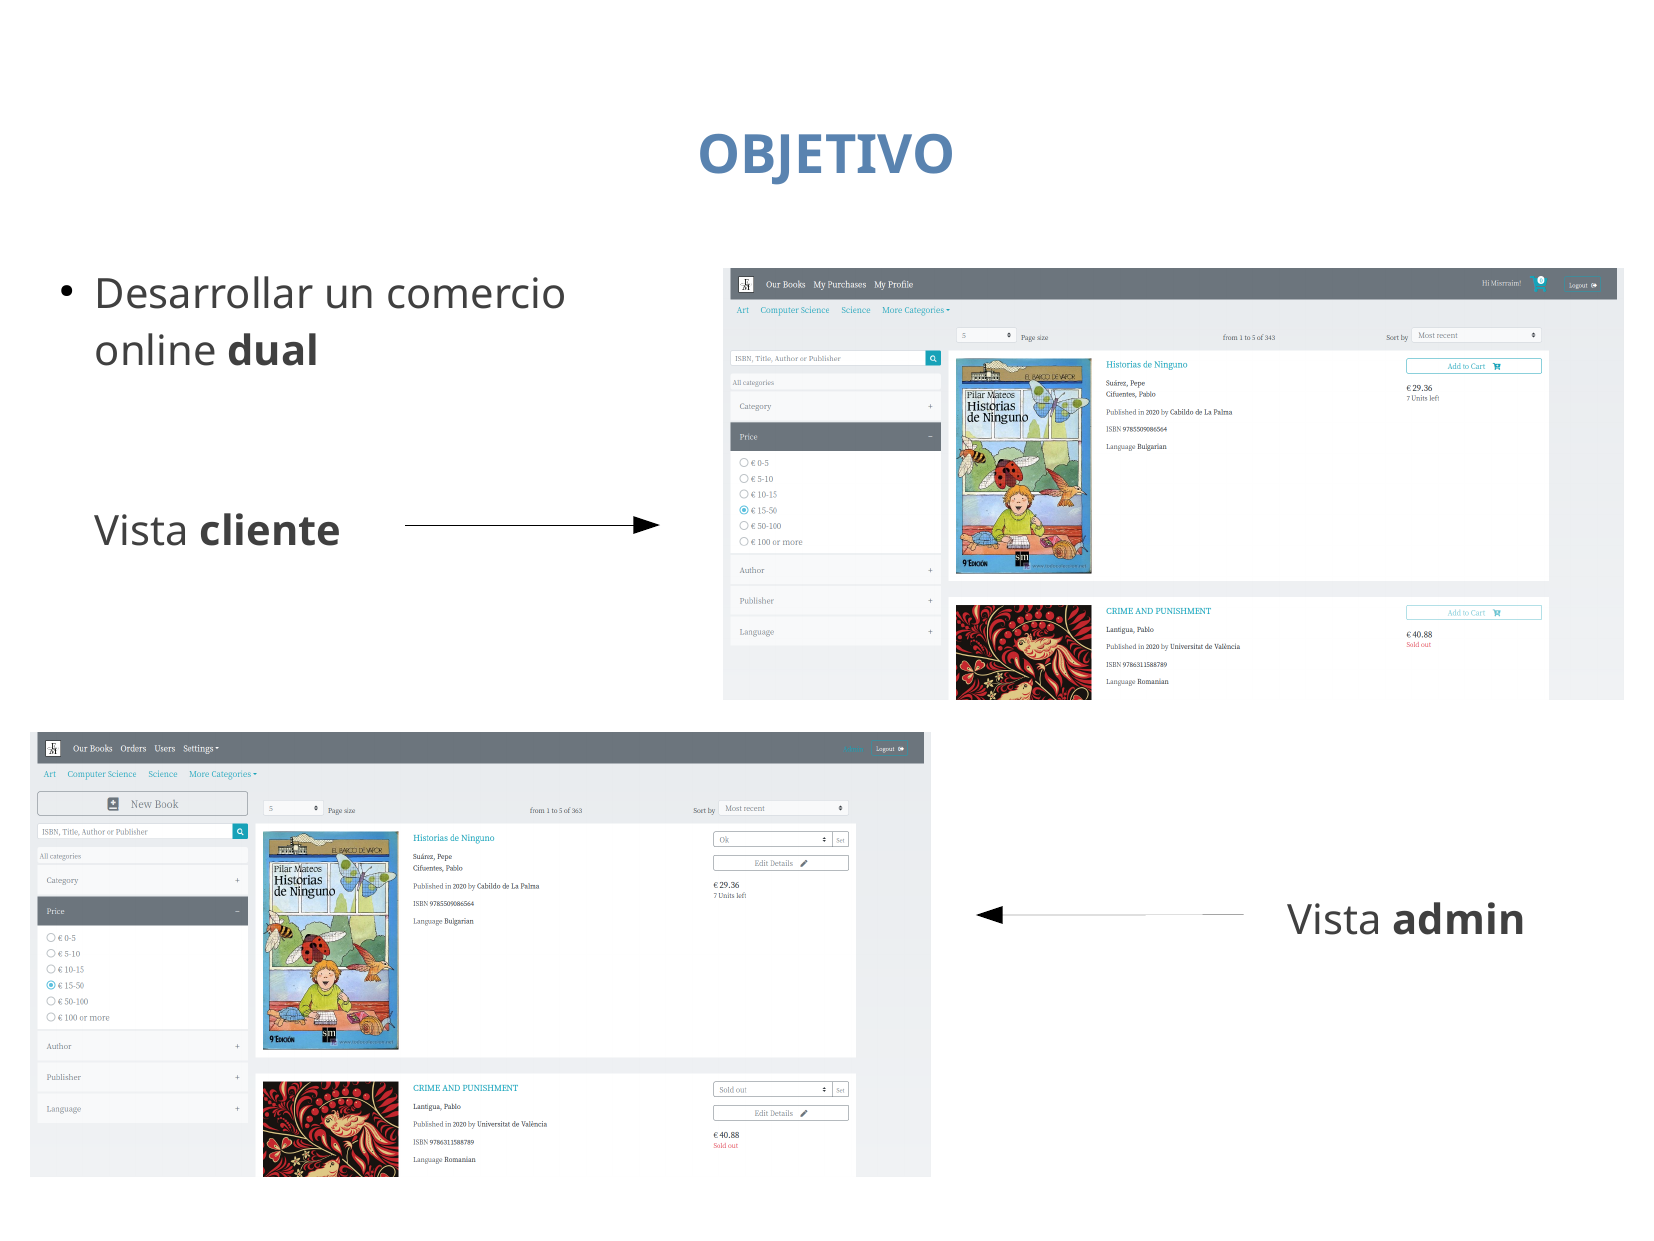

# OBJETIVO
Desarrollar un comercio online dual
Vista cliente
Vista admin
2